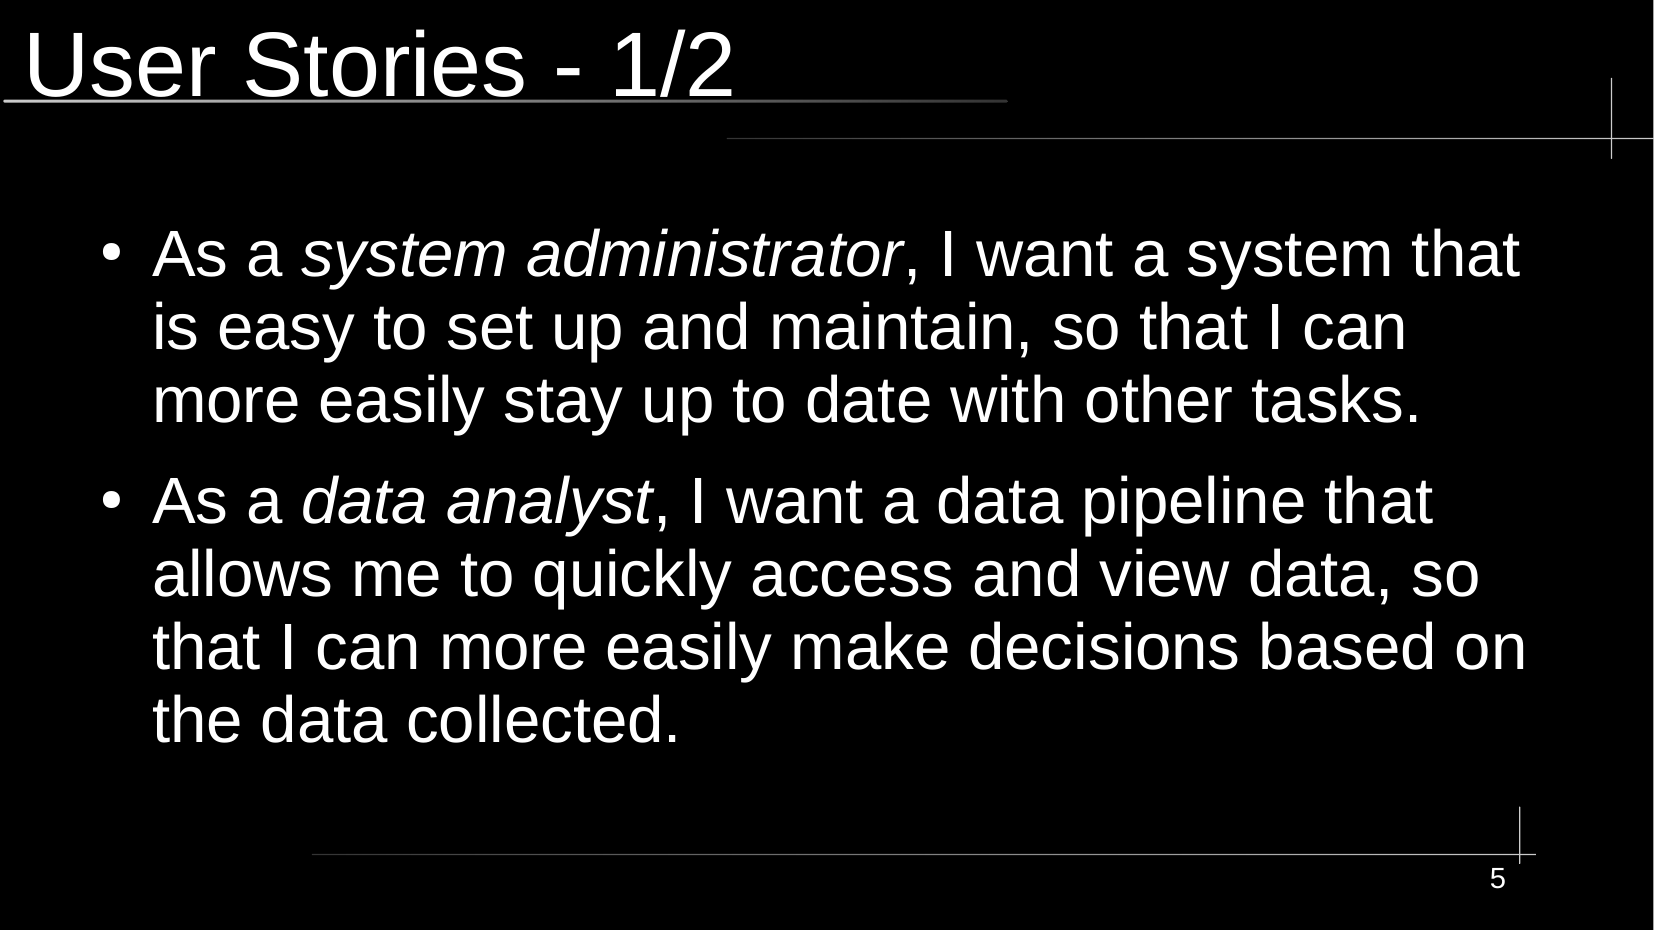

# User Stories - 1/2
As a system administrator, I want a system that is easy to set up and maintain, so that I can more easily stay up to date with other tasks.
As a data analyst, I want a data pipeline that allows me to quickly access and view data, so that I can more easily make decisions based on the data collected.
5